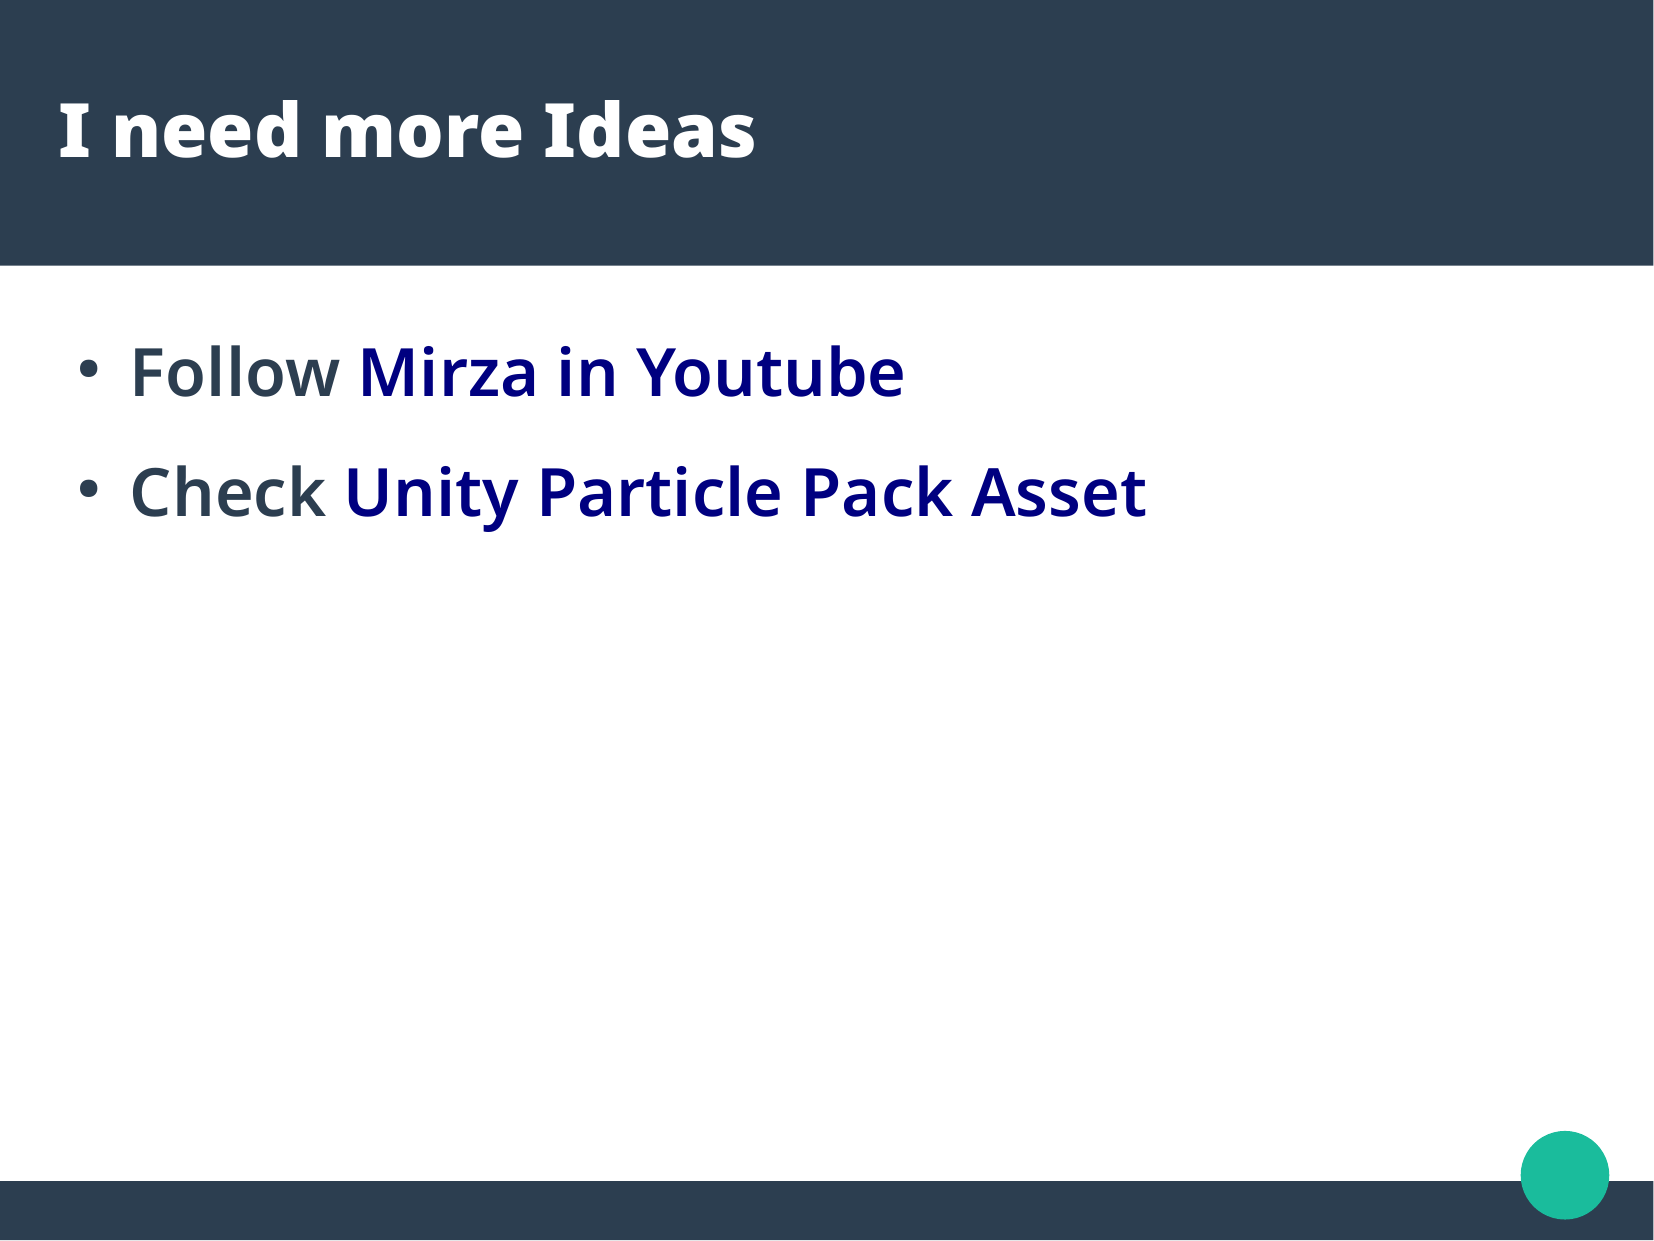

# I need more Ideas
Follow Mirza in Youtube
Check Unity Particle Pack Asset